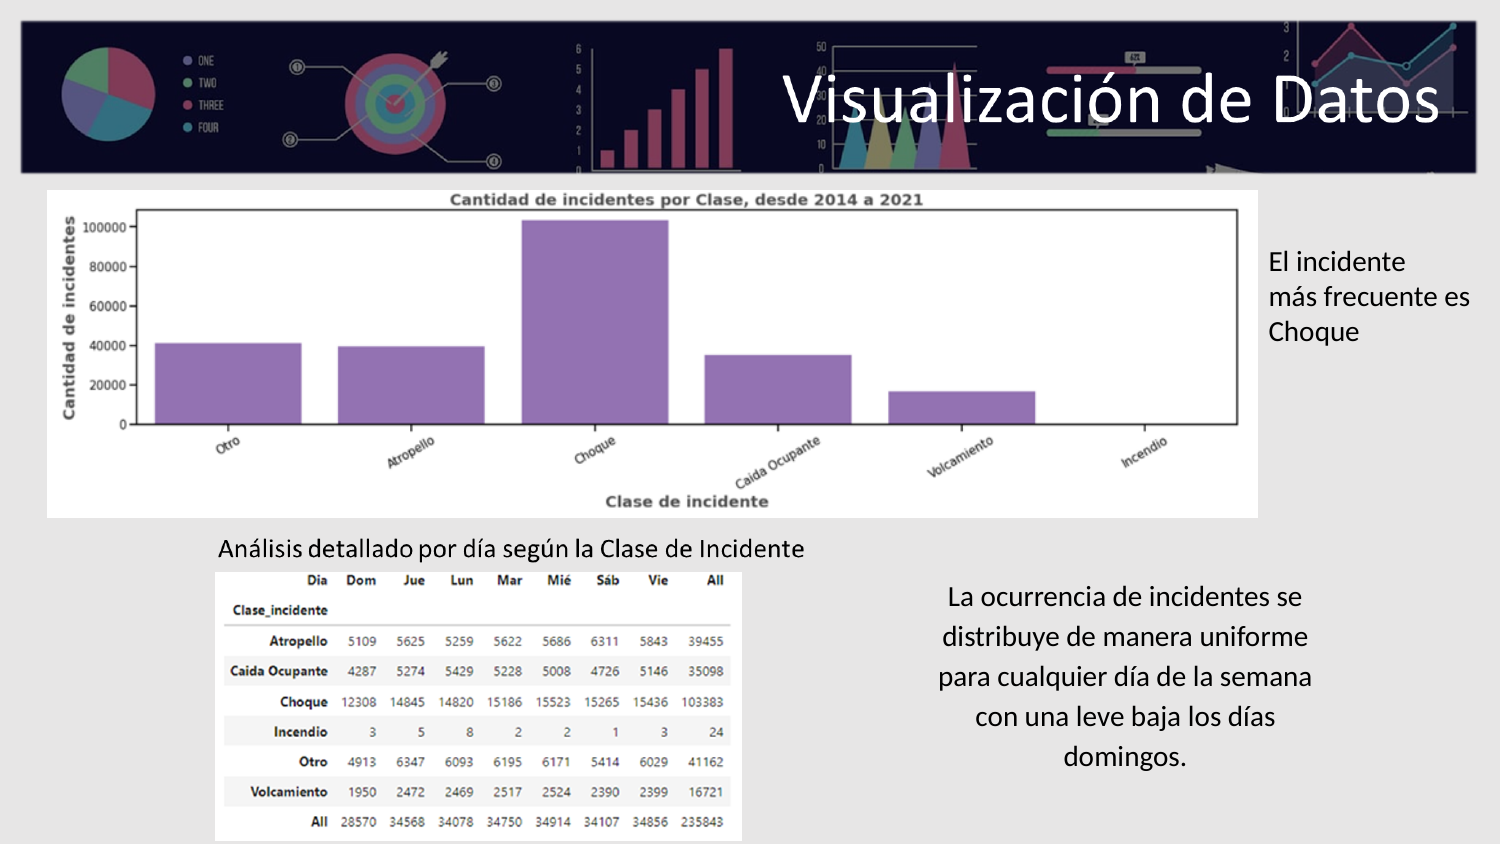

El incidente
más frecuente es
Choque
La ocurrencia de incidentes se distribuye de manera uniforme para cualquier día de la semana con una leve baja los días domingos.